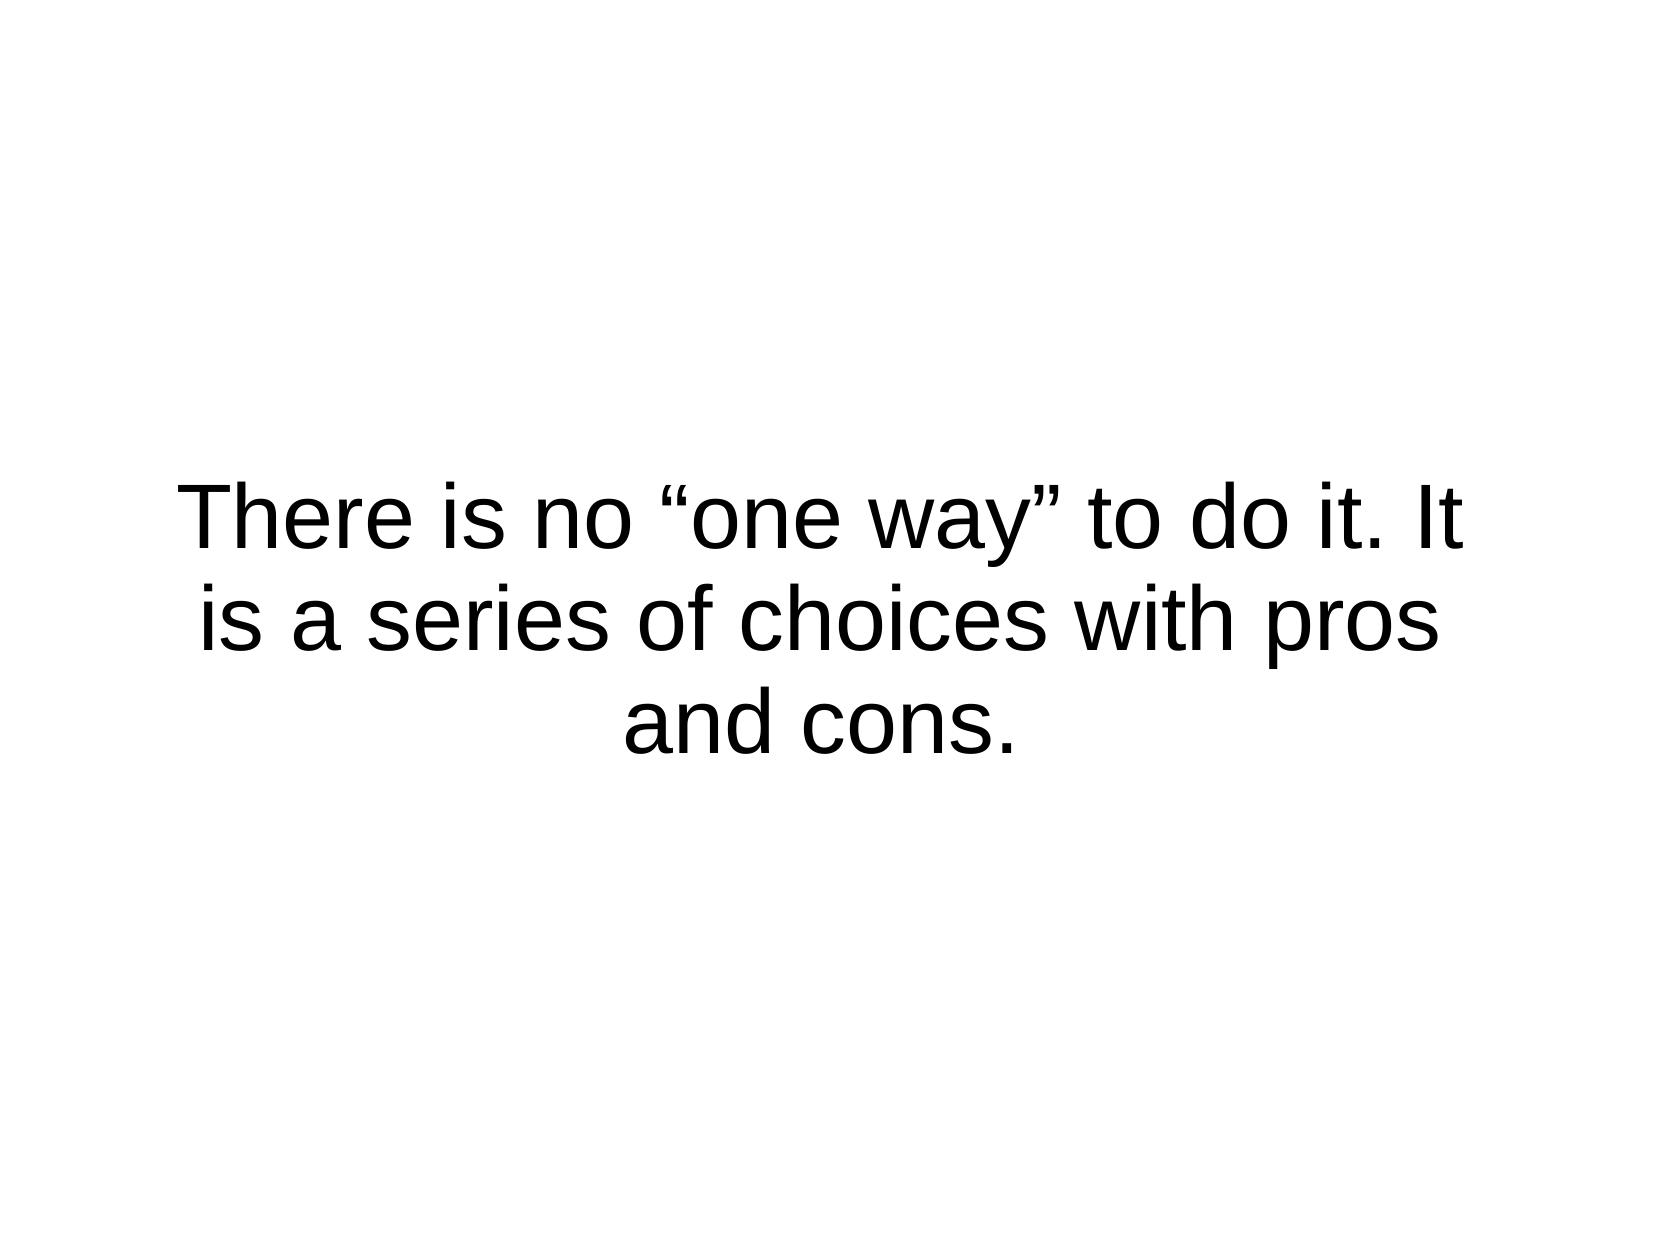

# There is no “one way” to do it. It is a series of choices with pros and cons.